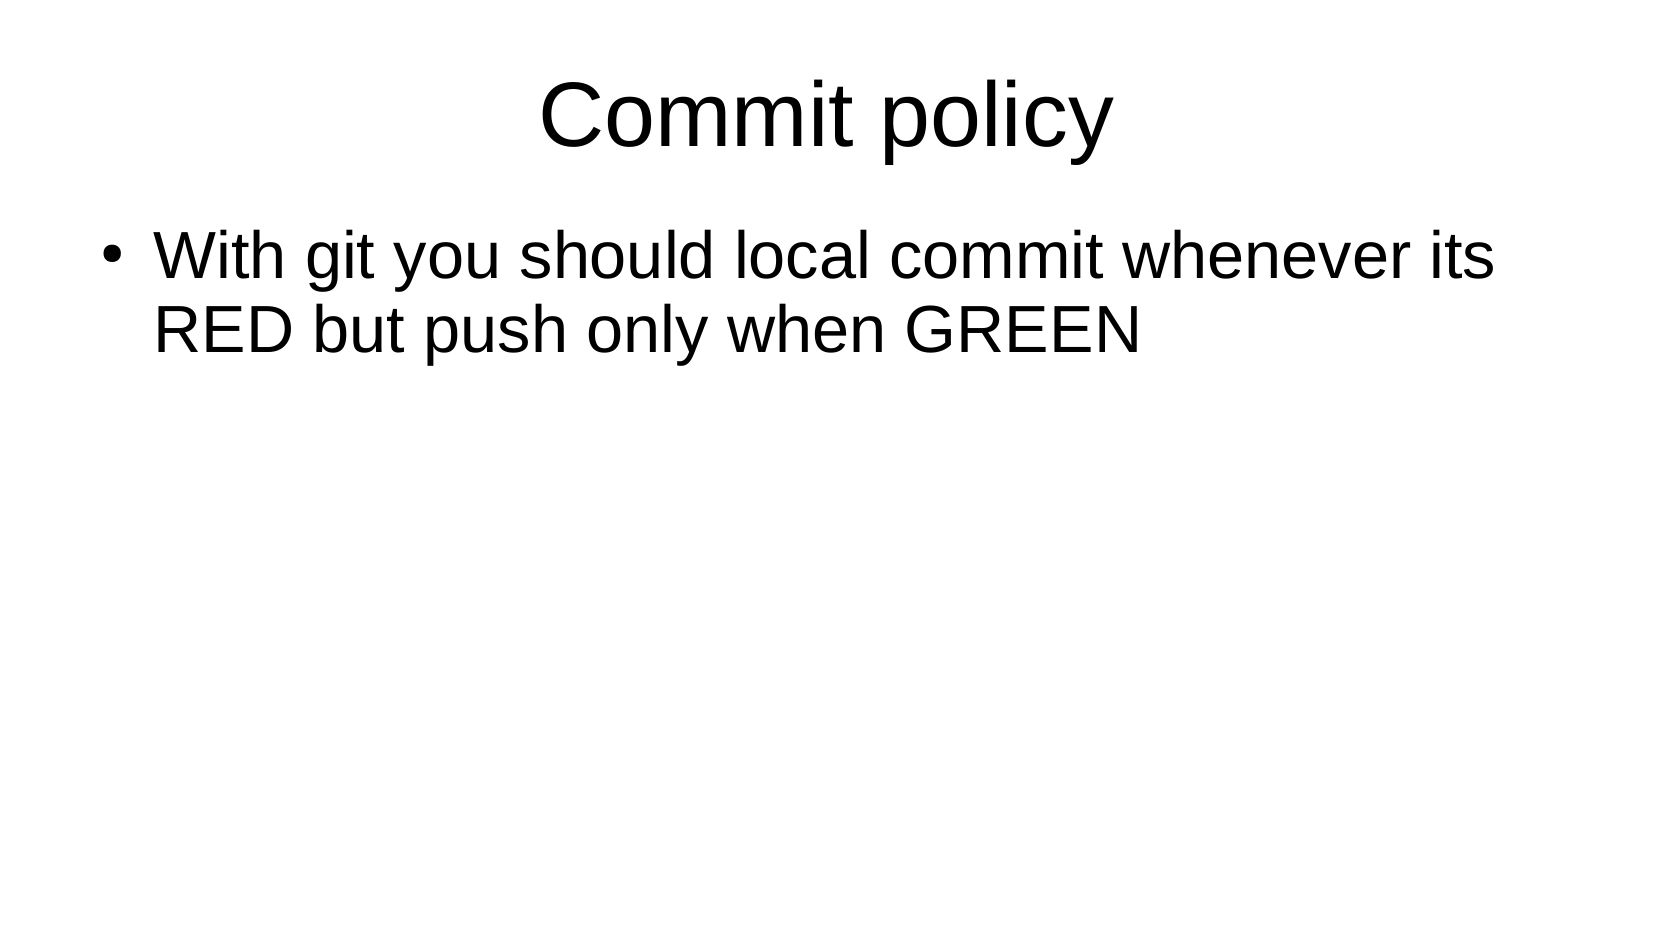

# Commit policy
With git you should local commit whenever its RED but push only when GREEN